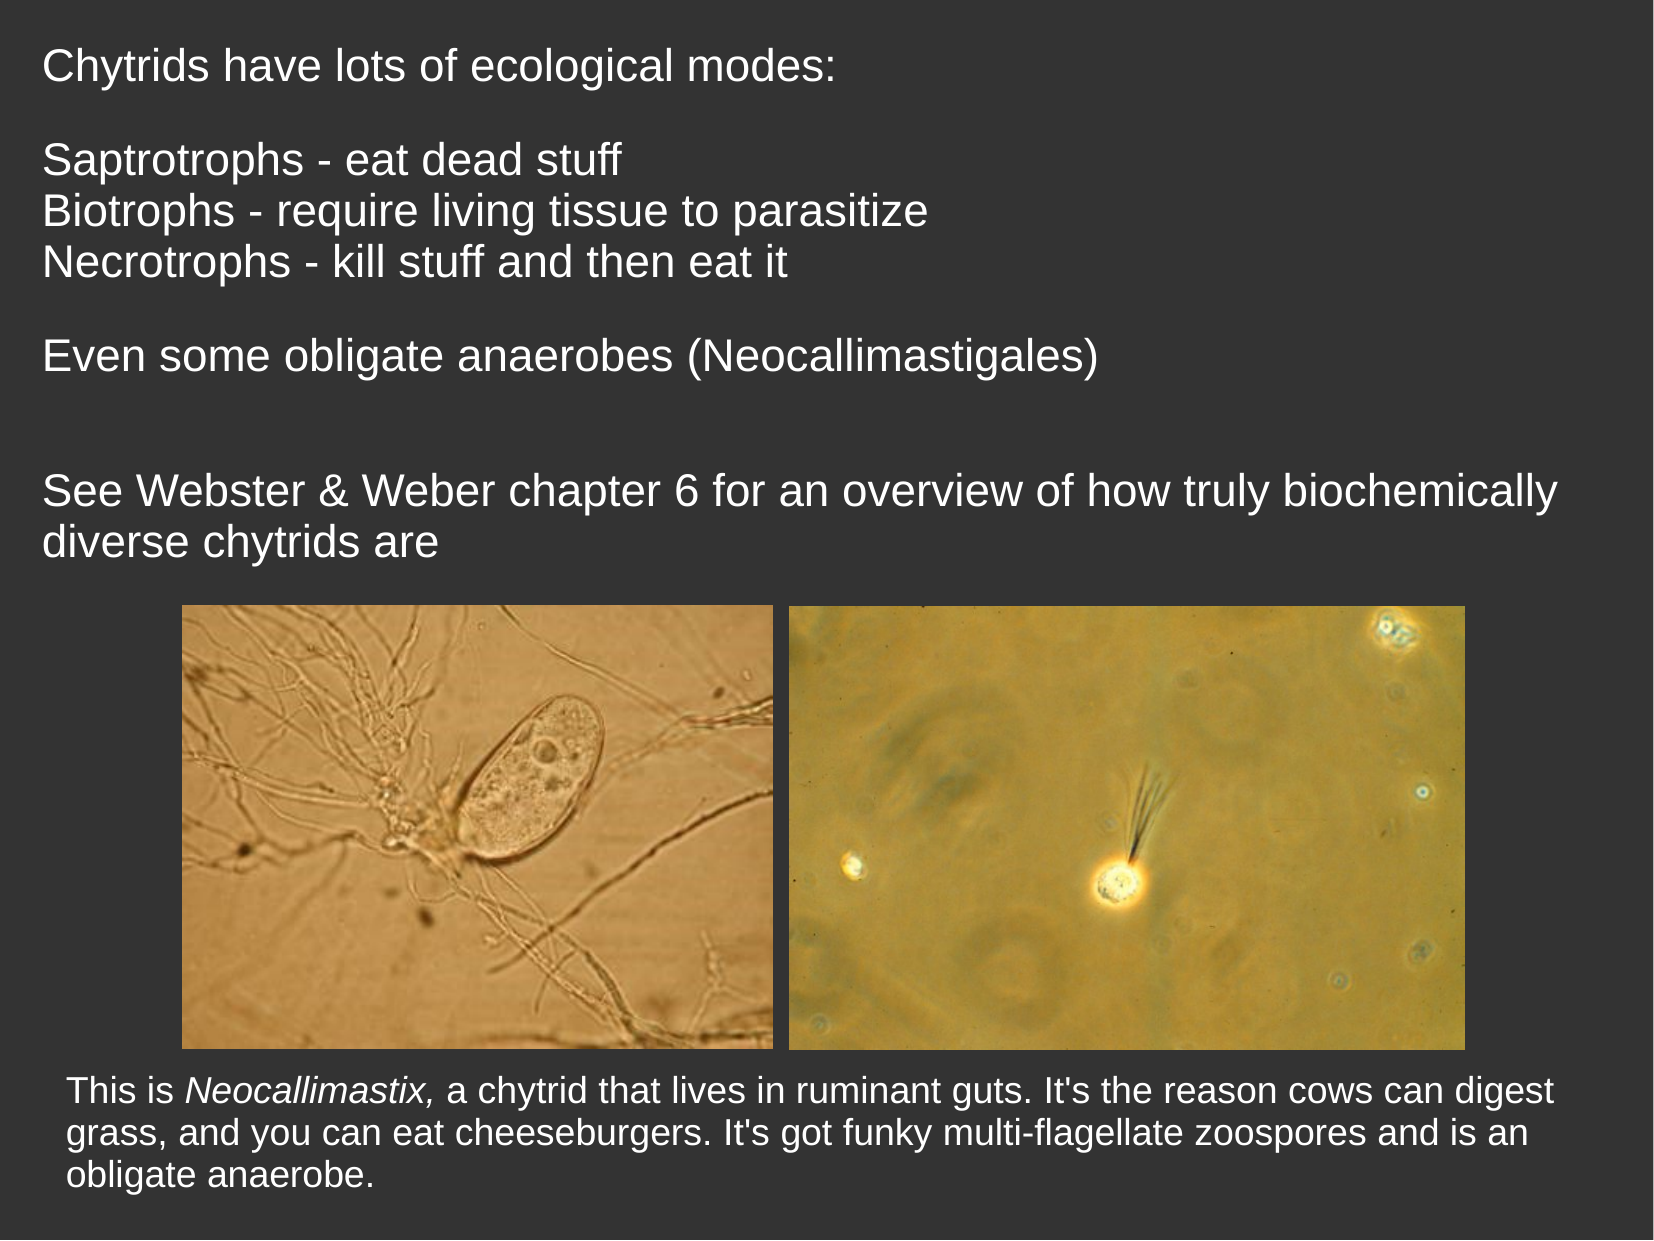

Chytrids have lots of ecological modes:
Saptrotrophs - eat dead stuff
Biotrophs - require living tissue to parasitize
Necrotrophs - kill stuff and then eat it
Even some obligate anaerobes (Neocallimastigales)
See Webster & Weber chapter 6 for an overview of how truly biochemically diverse chytrids are
This is Neocallimastix, a chytrid that lives in ruminant guts. It's the reason cows can digest grass, and you can eat cheeseburgers. It's got funky multi-flagellate zoospores and is an obligate anaerobe.